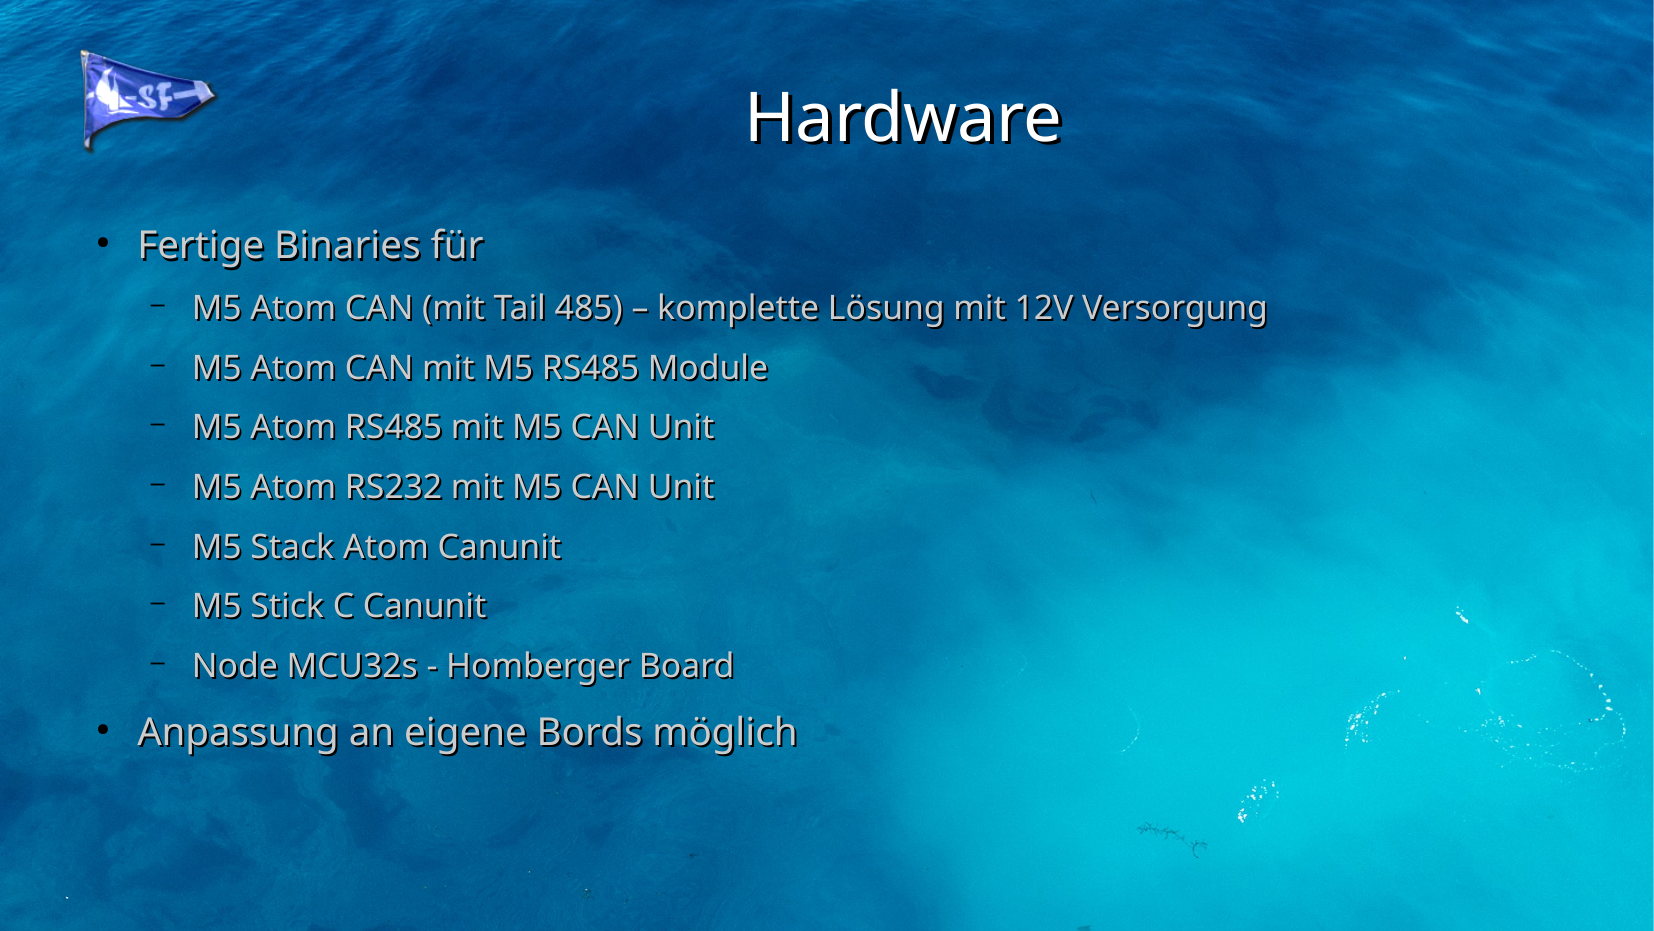

# Hardware
Fertige Binaries für
M5 Atom CAN (mit Tail 485) – komplette Lösung mit 12V Versorgung
M5 Atom CAN mit M5 RS485 Module
M5 Atom RS485 mit M5 CAN Unit
M5 Atom RS232 mit M5 CAN Unit
M5 Stack Atom Canunit
M5 Stick C Canunit
Node MCU32s - Homberger Board
Anpassung an eigene Bords möglich